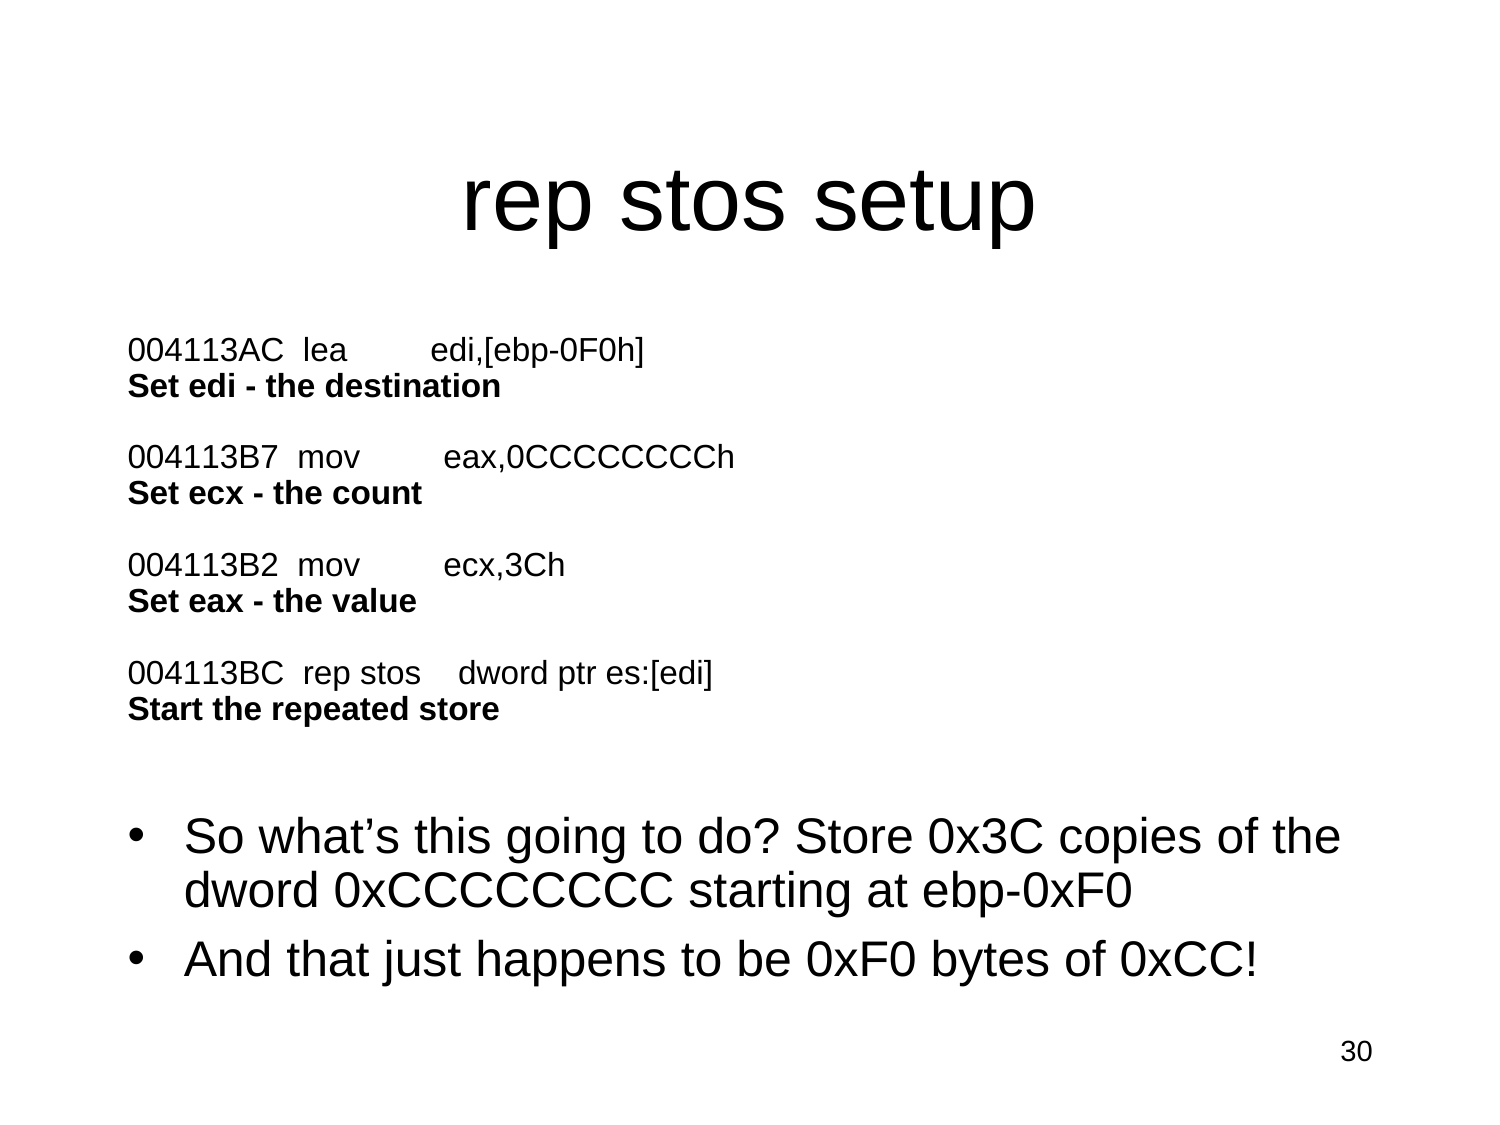

# rep stos setup
004113AC lea edi,[ebp-0F0h]
Set edi - the destination
004113B7 mov eax,0CCCCCCCCh
Set ecx - the count
004113B2 mov ecx,3Ch
Set eax - the value
004113BC rep stos dword ptr es:[edi]
Start the repeated store
So what’s this going to do? Store 0x3C copies of the dword 0xCCCCCCCC starting at ebp-0xF0
And that just happens to be 0xF0 bytes of 0xCC!